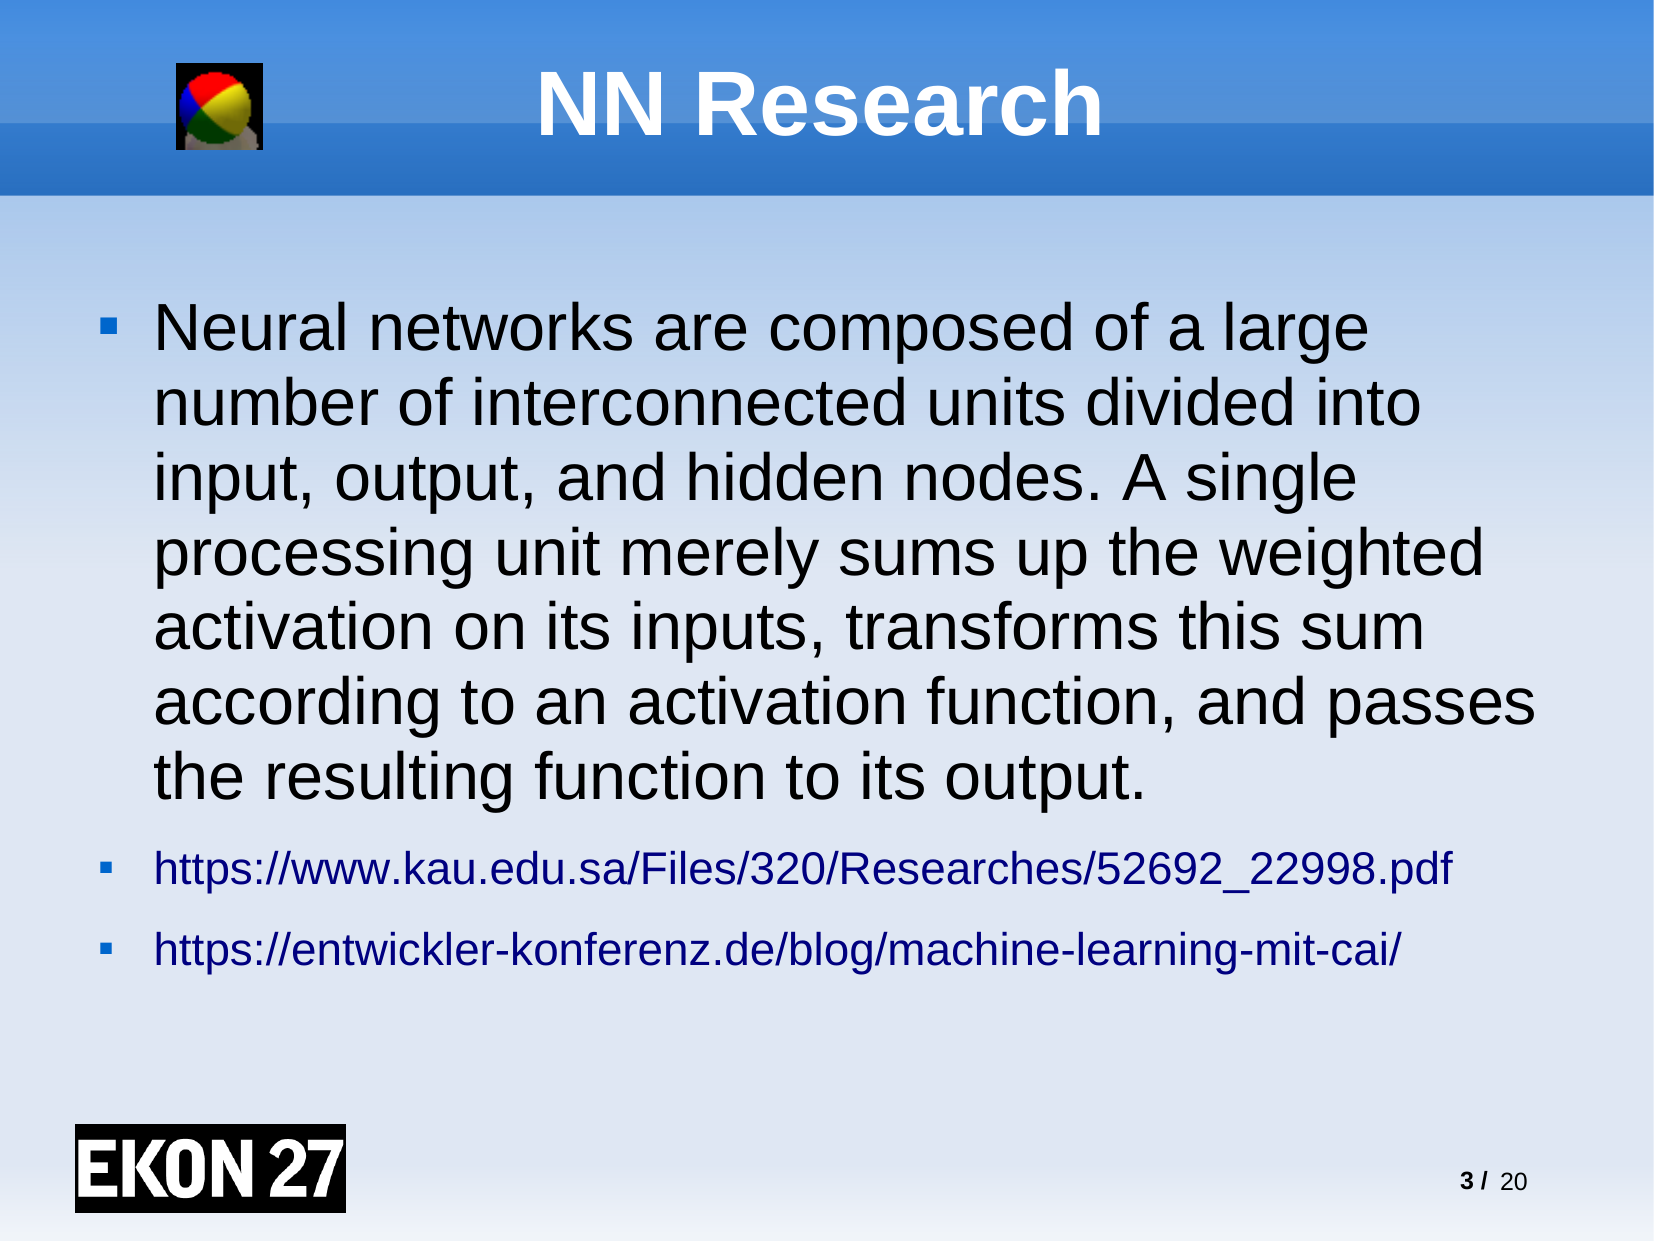

# NN Research
Neural networks are composed of a large number of interconnected units divided into input, output, and hidden nodes. A single processing unit merely sums up the weighted activation on its inputs, transforms this sum according to an activation function, and passes the resulting function to its output.
https://www.kau.edu.sa/Files/320/Researches/52692_22998.pdf
https://entwickler-konferenz.de/blog/machine-learning-mit-cai/
3